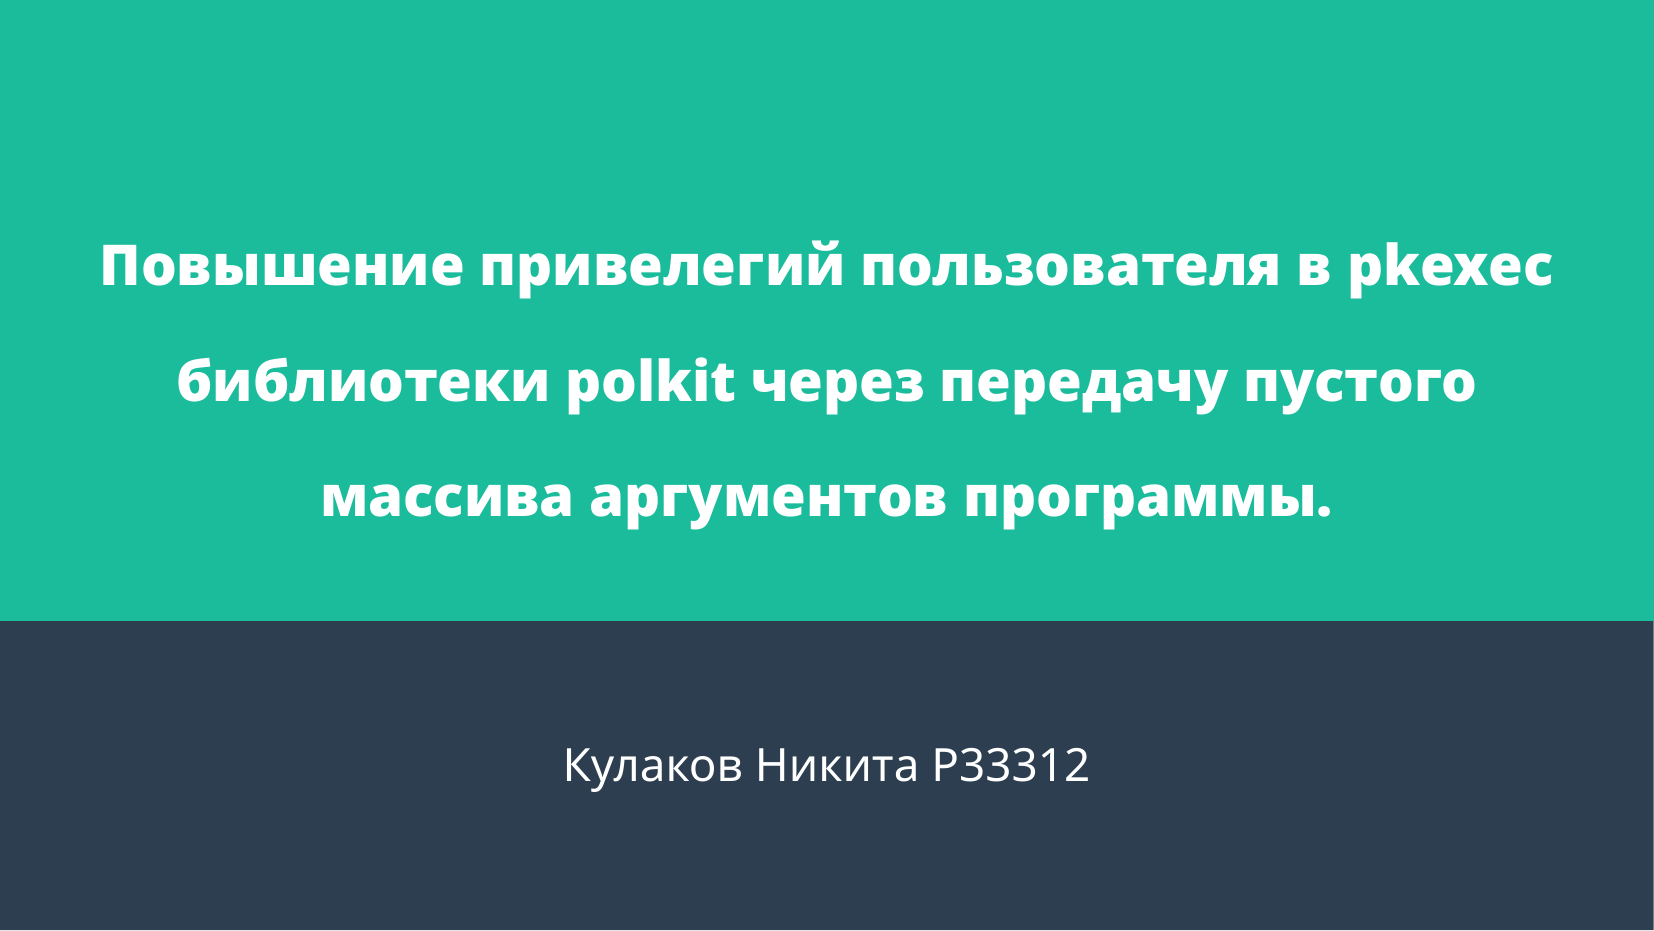

# Повышение привелегий пользователя в pkexec библиотеки polkit через передачу пустого массива аргументов программы.
Кулаков Никита P33312